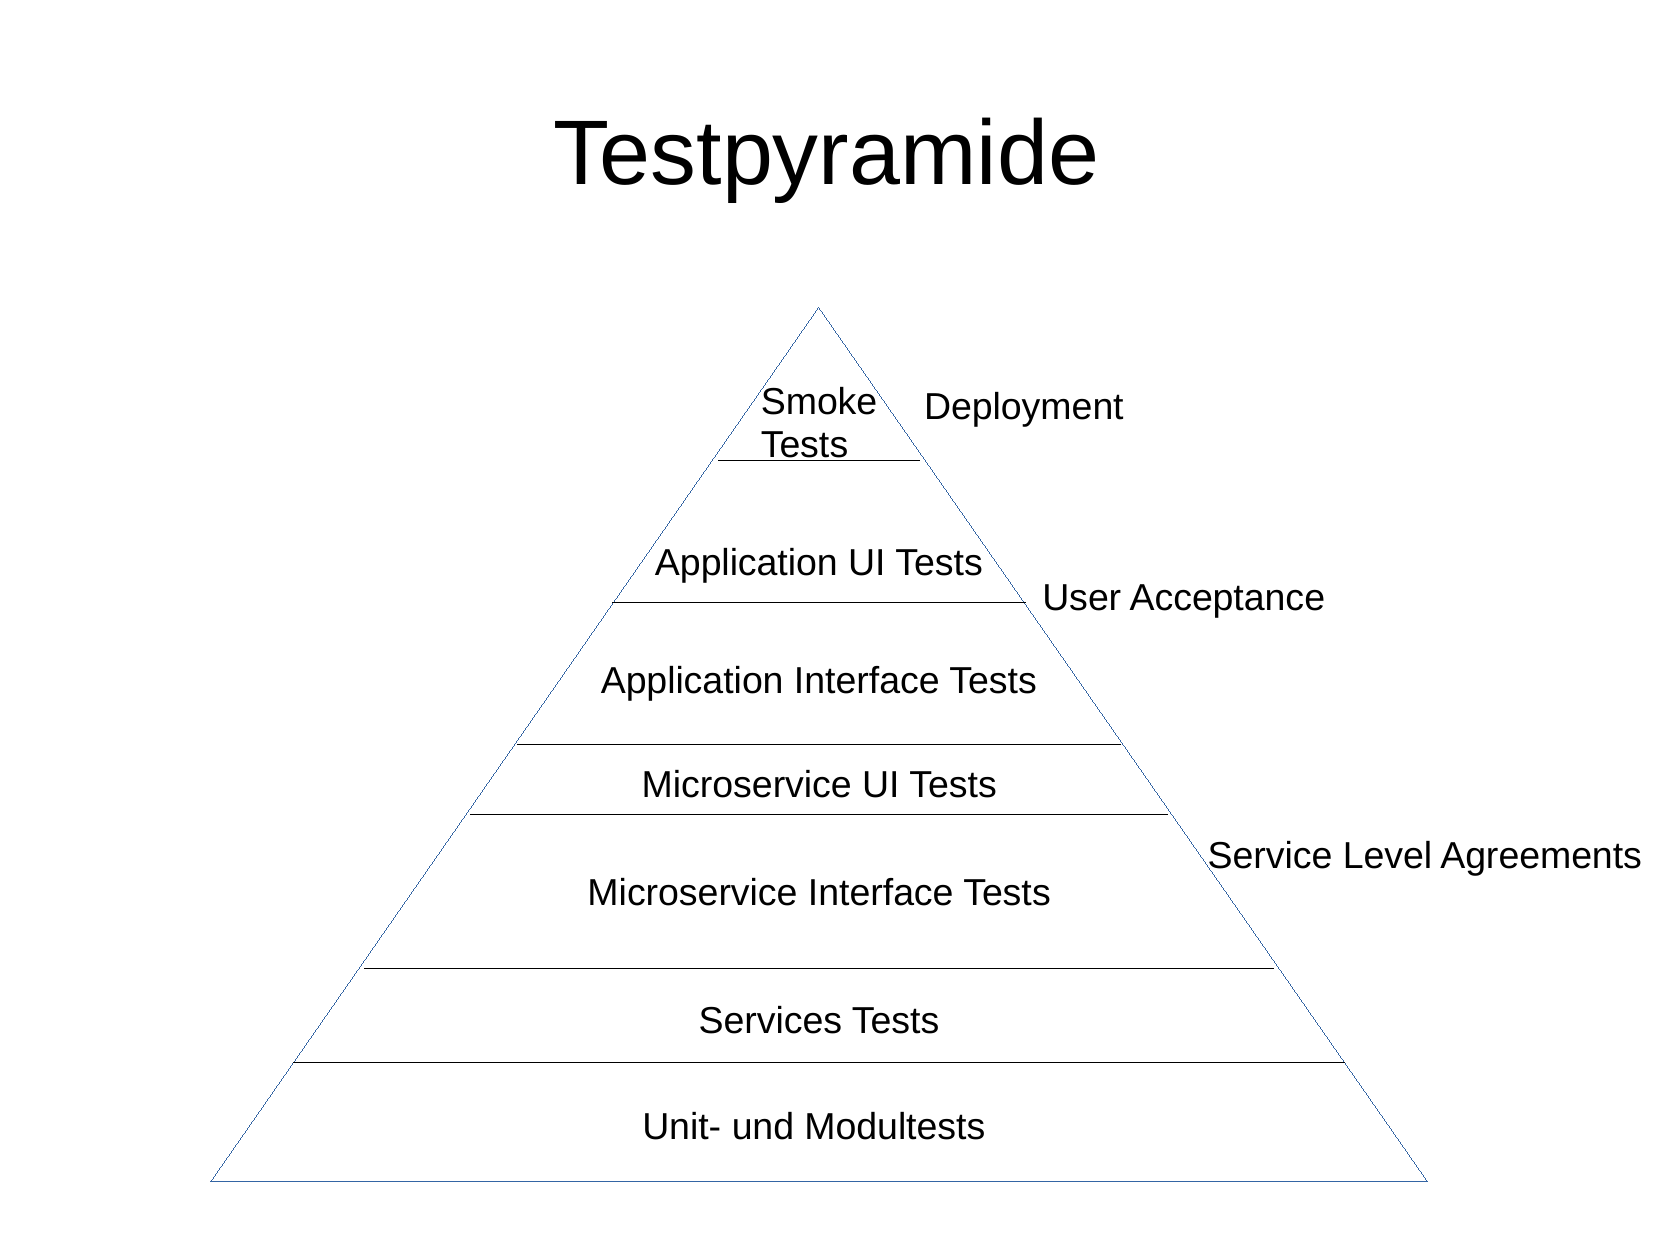

# Testpyramide
Smoke
Tests
Deployment
Application UI Tests
User Acceptance
Application Interface Tests
Microservice UI Tests
Service Level Agreements
Microservice Interface Tests
Services Tests
Unit- und Modultests